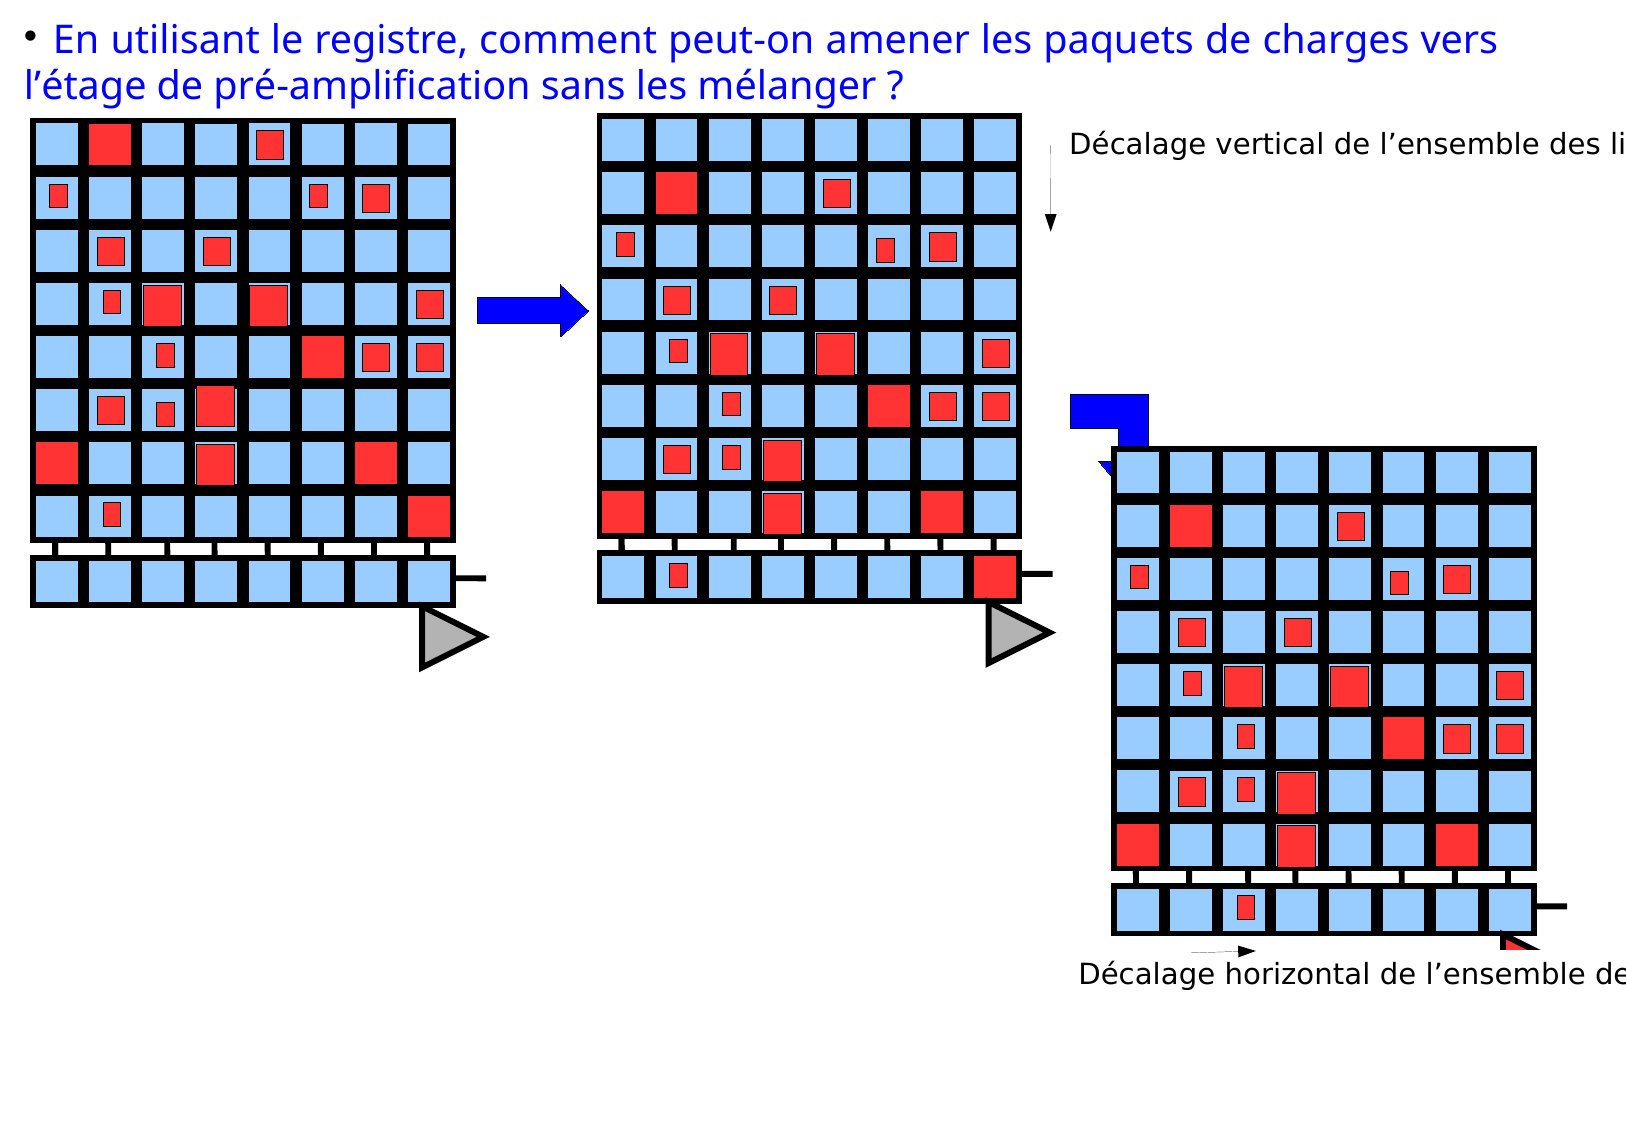

En utilisant le registre, comment peut-on amener les paquets de charges vers l’étage de pré-amplification sans les mélanger ?
Décalage vertical de l’ensemble des lignes de charges d’un cran vers le bas
Décalage horizontal de l’ensemble de la ligne de charges dans le registre d’un cran vers la droite
23